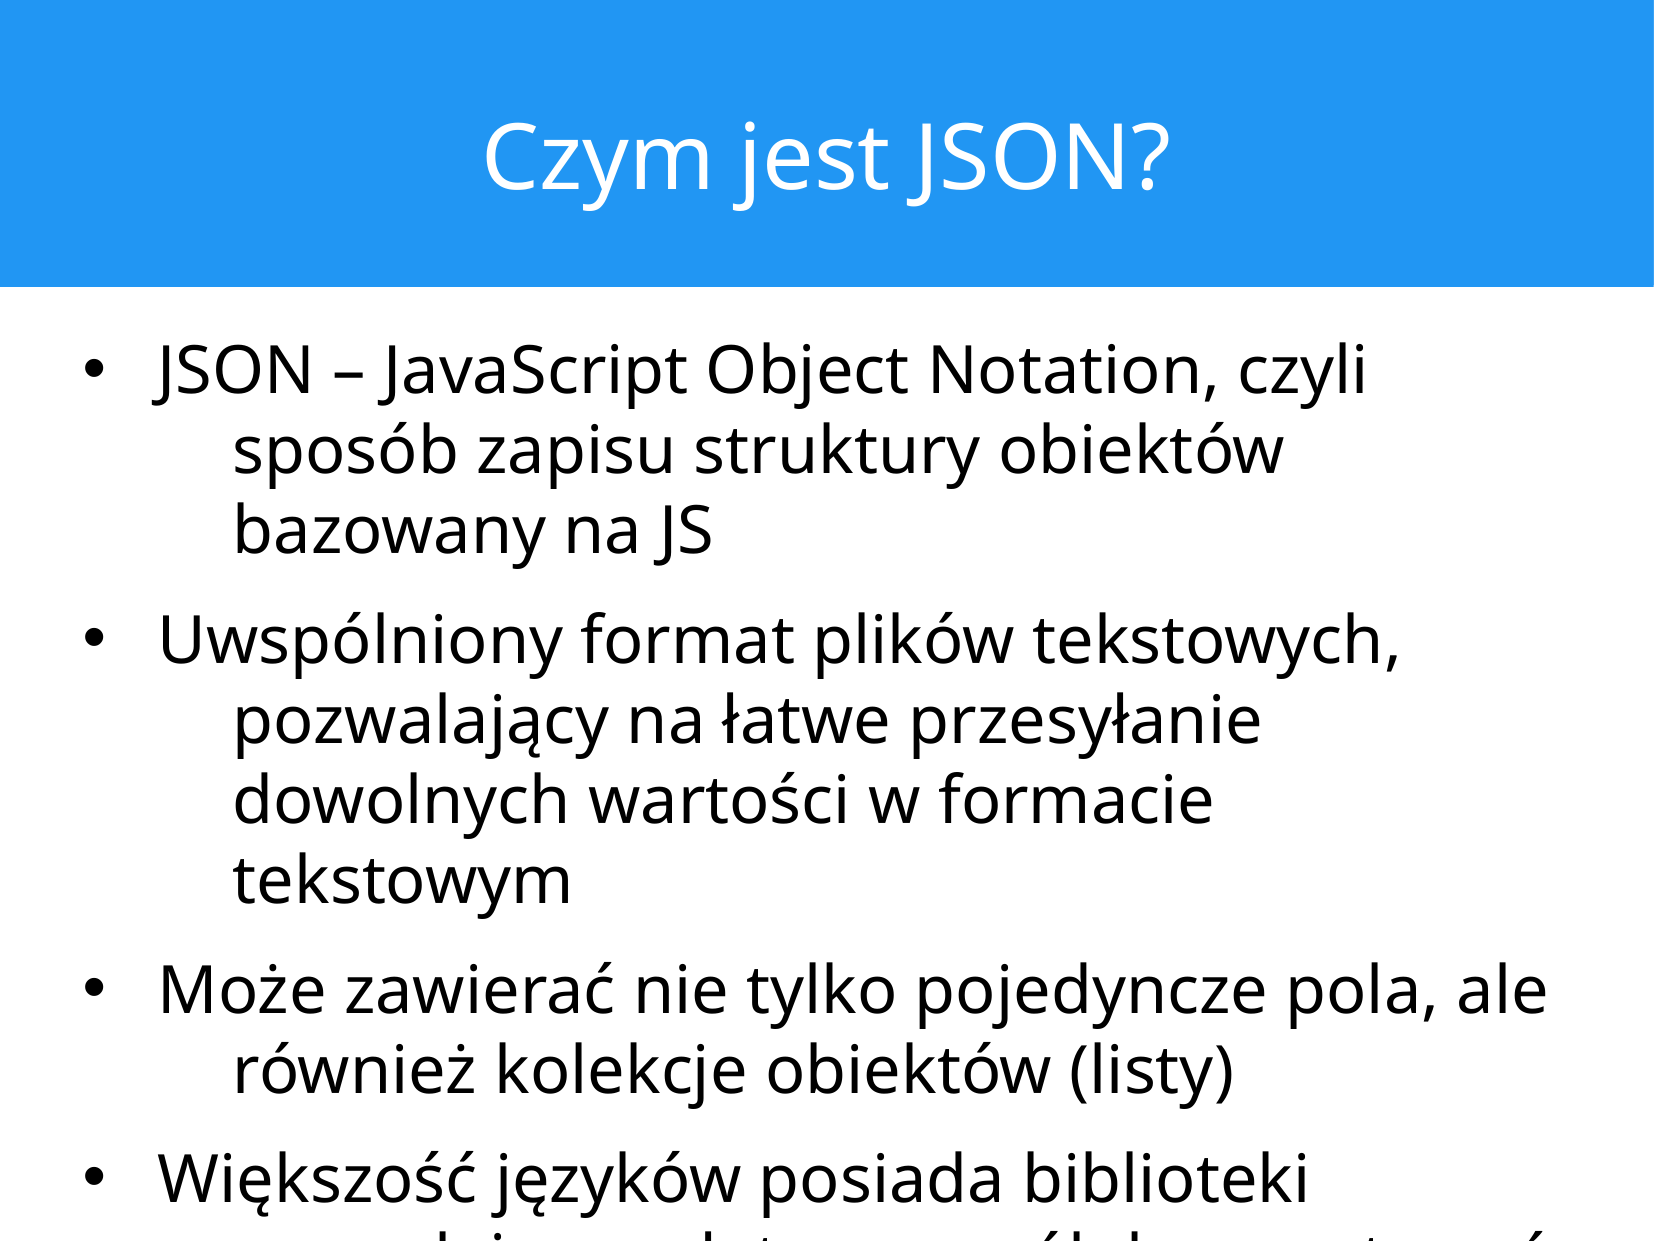

# Czym jest JSON?
JSON – JavaScript Object Notation, czyli sposób zapisu struktury obiektów bazowany na JS
Uwspólniony format plików tekstowych, pozwalający na łatwe przesyłanie dowolnych wartości w formacie tekstowym
Może zawierać nie tylko pojedyncze pola, ale również kolekcje obiektów (listy)
Większość języków posiada biblioteki pozwalające w łatwy sposób konwertować pliki JSON na struktury danych w kodzie